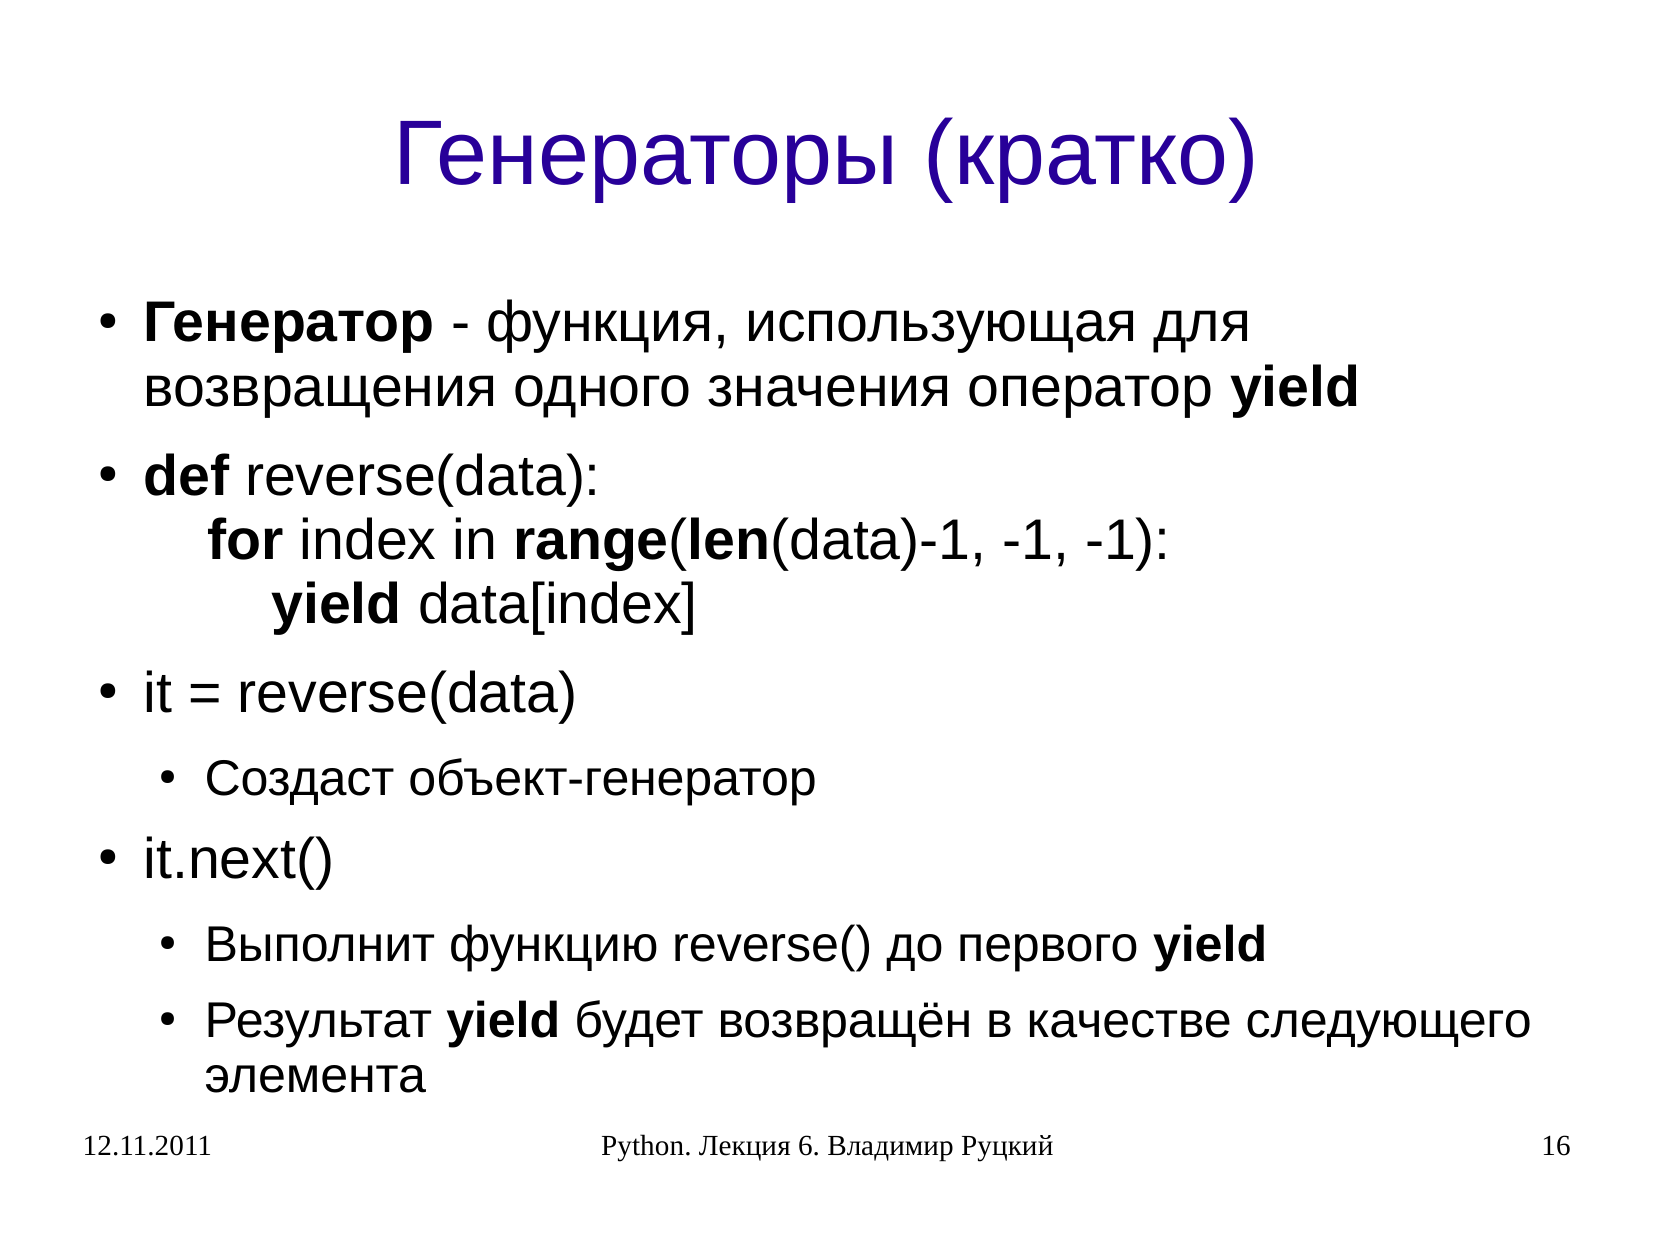

# Генераторы (кратко)
Генератор - функция, использующая для возвращения одного значения оператор yield
def reverse(data):
 for index in range(len(data)-1, -1, -1):
 yield data[index]
it = reverse(data)
Создаст объект-генератор
it.next()
Выполнит функцию reverse() до первого yield
Результат yield будет возвращён в качестве следующего элемента
12.11.2011
Python. Лекция 6. Владимир Руцкий
16